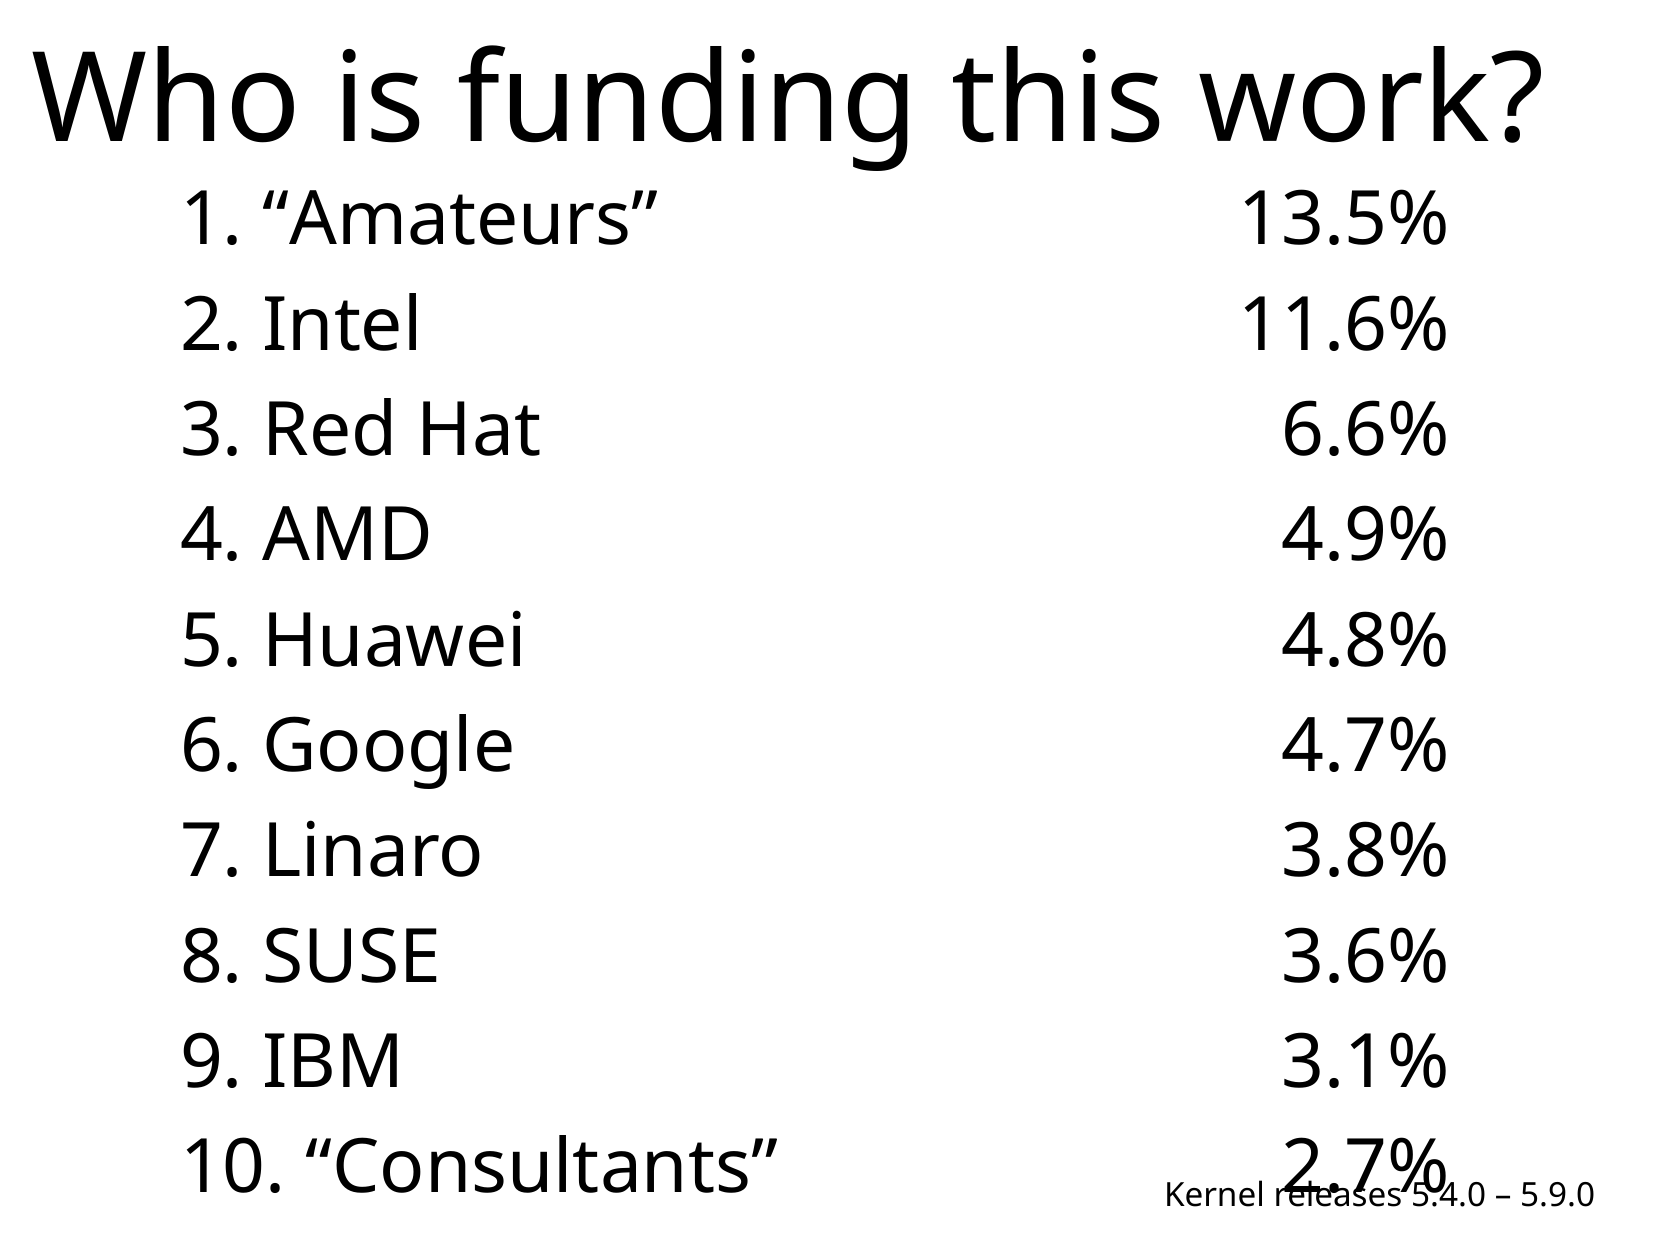

Who is funding this work?
| 1. “Amateurs” | 13.5% |
| --- | --- |
| 2. Intel | 11.6% |
| 3. Red Hat | 6.6% |
| 4. AMD | 4.9% |
| 5. Huawei | 4.8% |
| 6. Google | 4.7% |
| 7. Linaro | 3.8% |
| 8. SUSE | 3.6% |
| 9. IBM | 3.1% |
| 10. “Consultants” | 2.7% |
Kernel releases 5.4.0 – 5.9.0